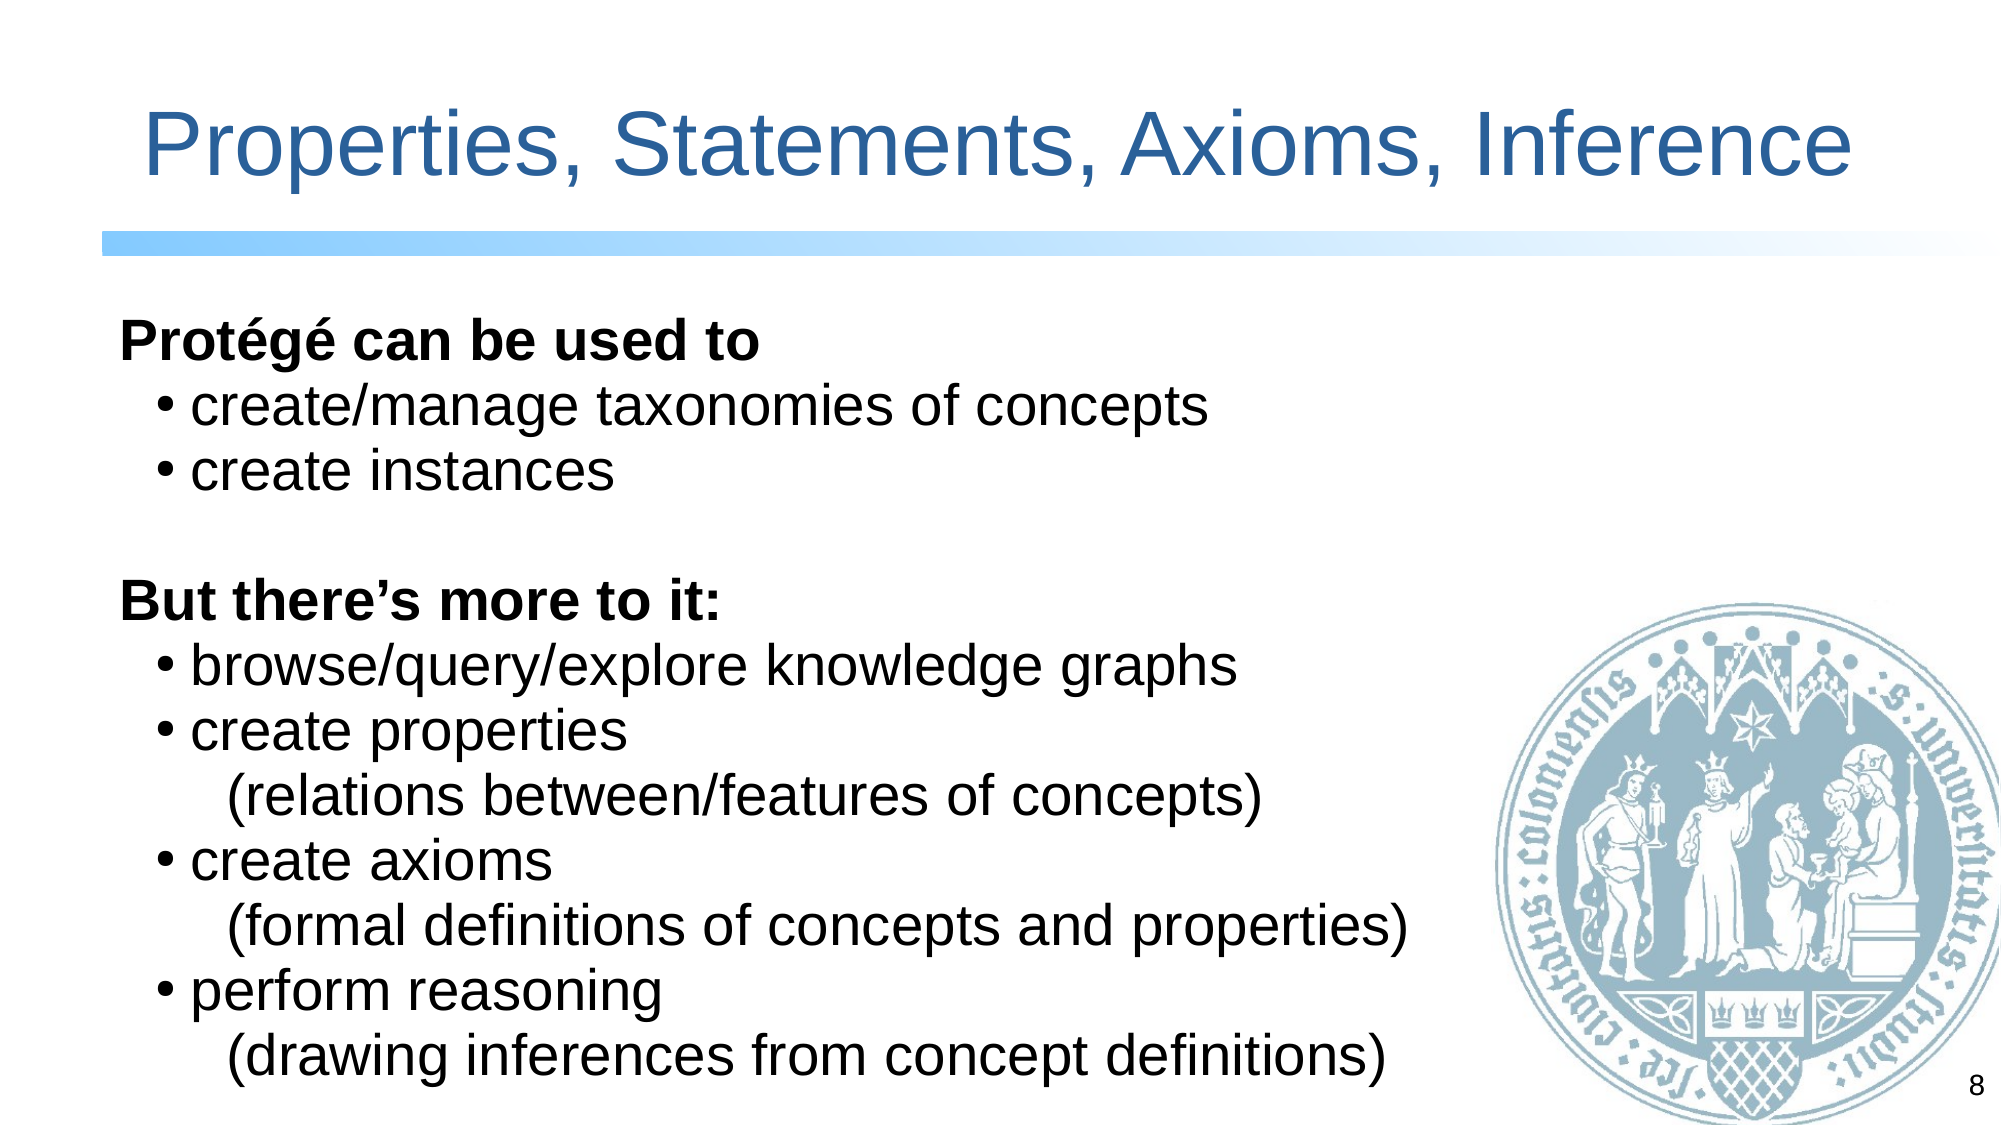

# Properties, Statements, Axioms, Inference
Protégé can be used to
create/manage taxonomies of concepts
create instances
But there’s more to it:
browse/query/explore knowledge graphs
create properties
(relations between/features of concepts)
create axioms
(formal definitions of concepts and properties)
perform reasoning
(drawing inferences from concept definitions)